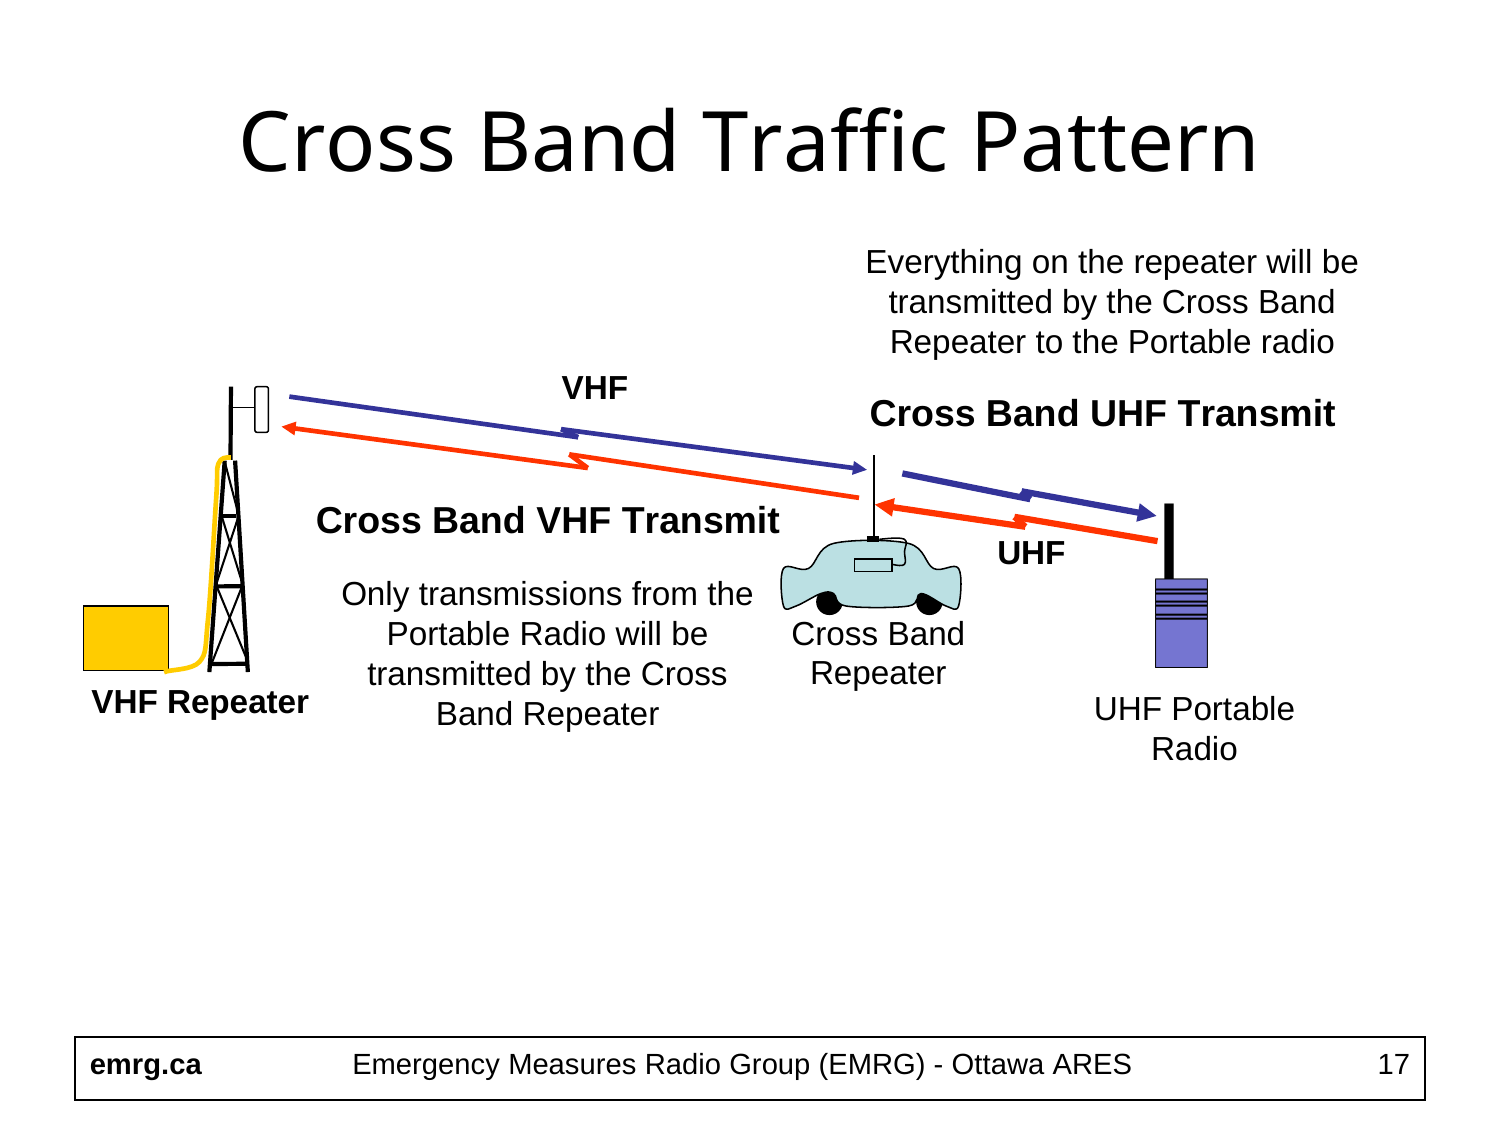

# Cross Band Traffic Pattern
Everything on the repeater will be transmitted by the Cross Band Repeater to the Portable radio
VHF
Cross Band UHF Transmit
Cross Band VHF Transmit
UHF
Only transmissions from the Portable Radio will be transmitted by the Cross Band Repeater
Cross Band Repeater
VHF Repeater
UHF Portable Radio
Emergency Measures Radio Group (EMRG) - Ottawa ARES